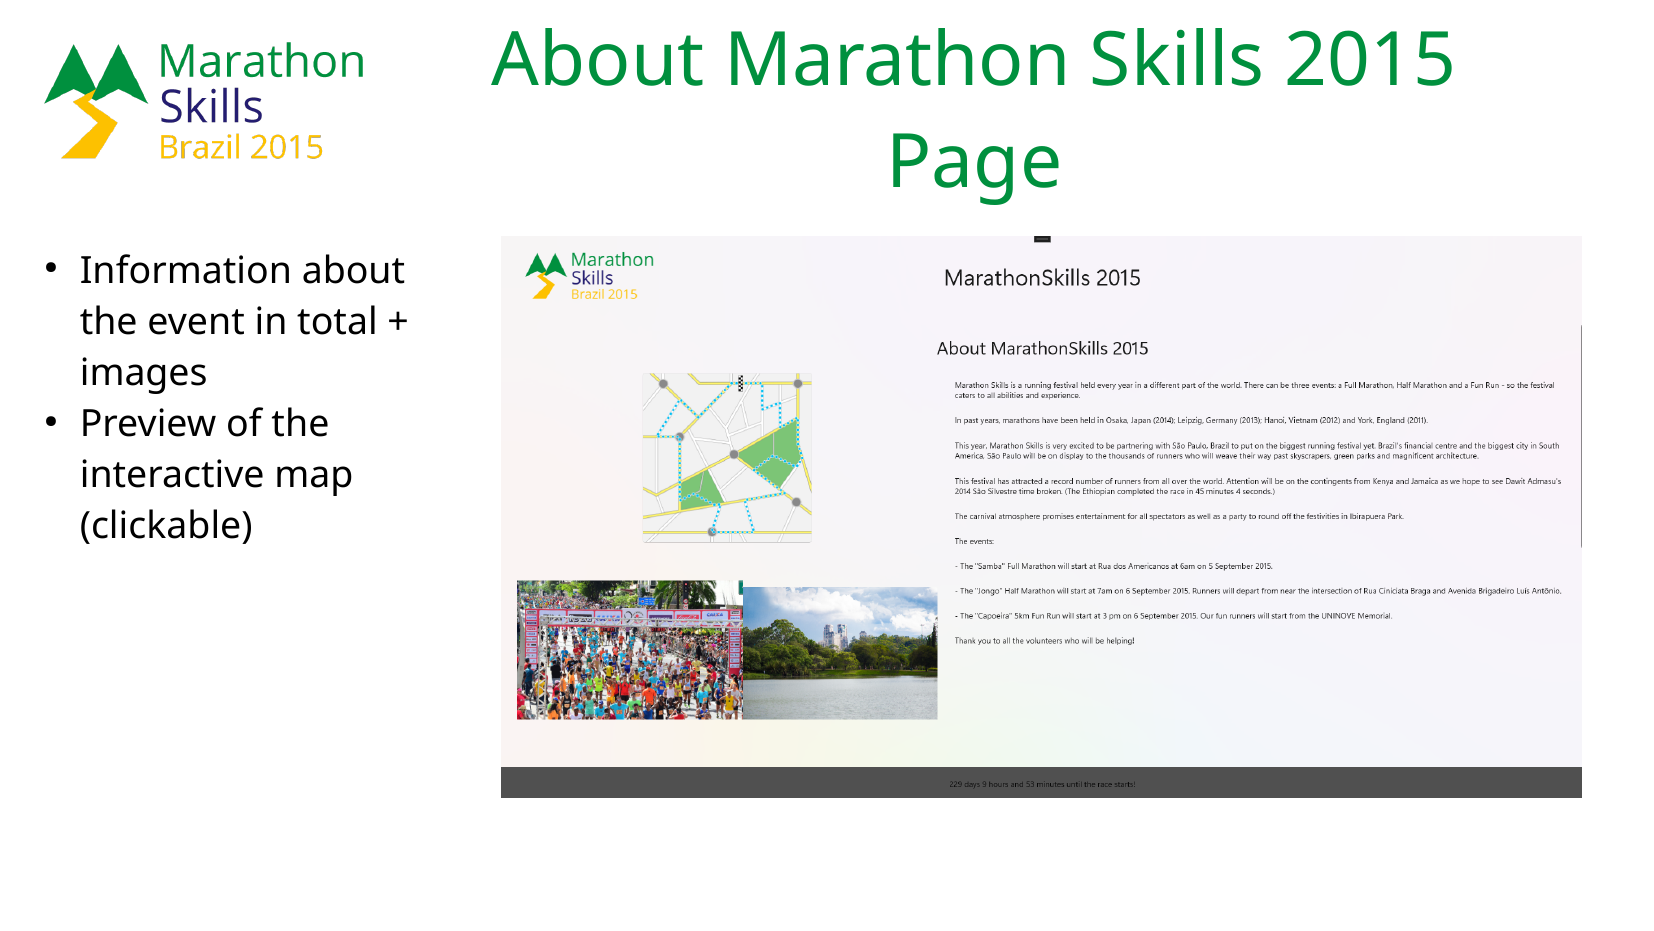

# About Marathon Skills 2015 Page
Information about the event in total + images
Preview of the interactive map (clickable)